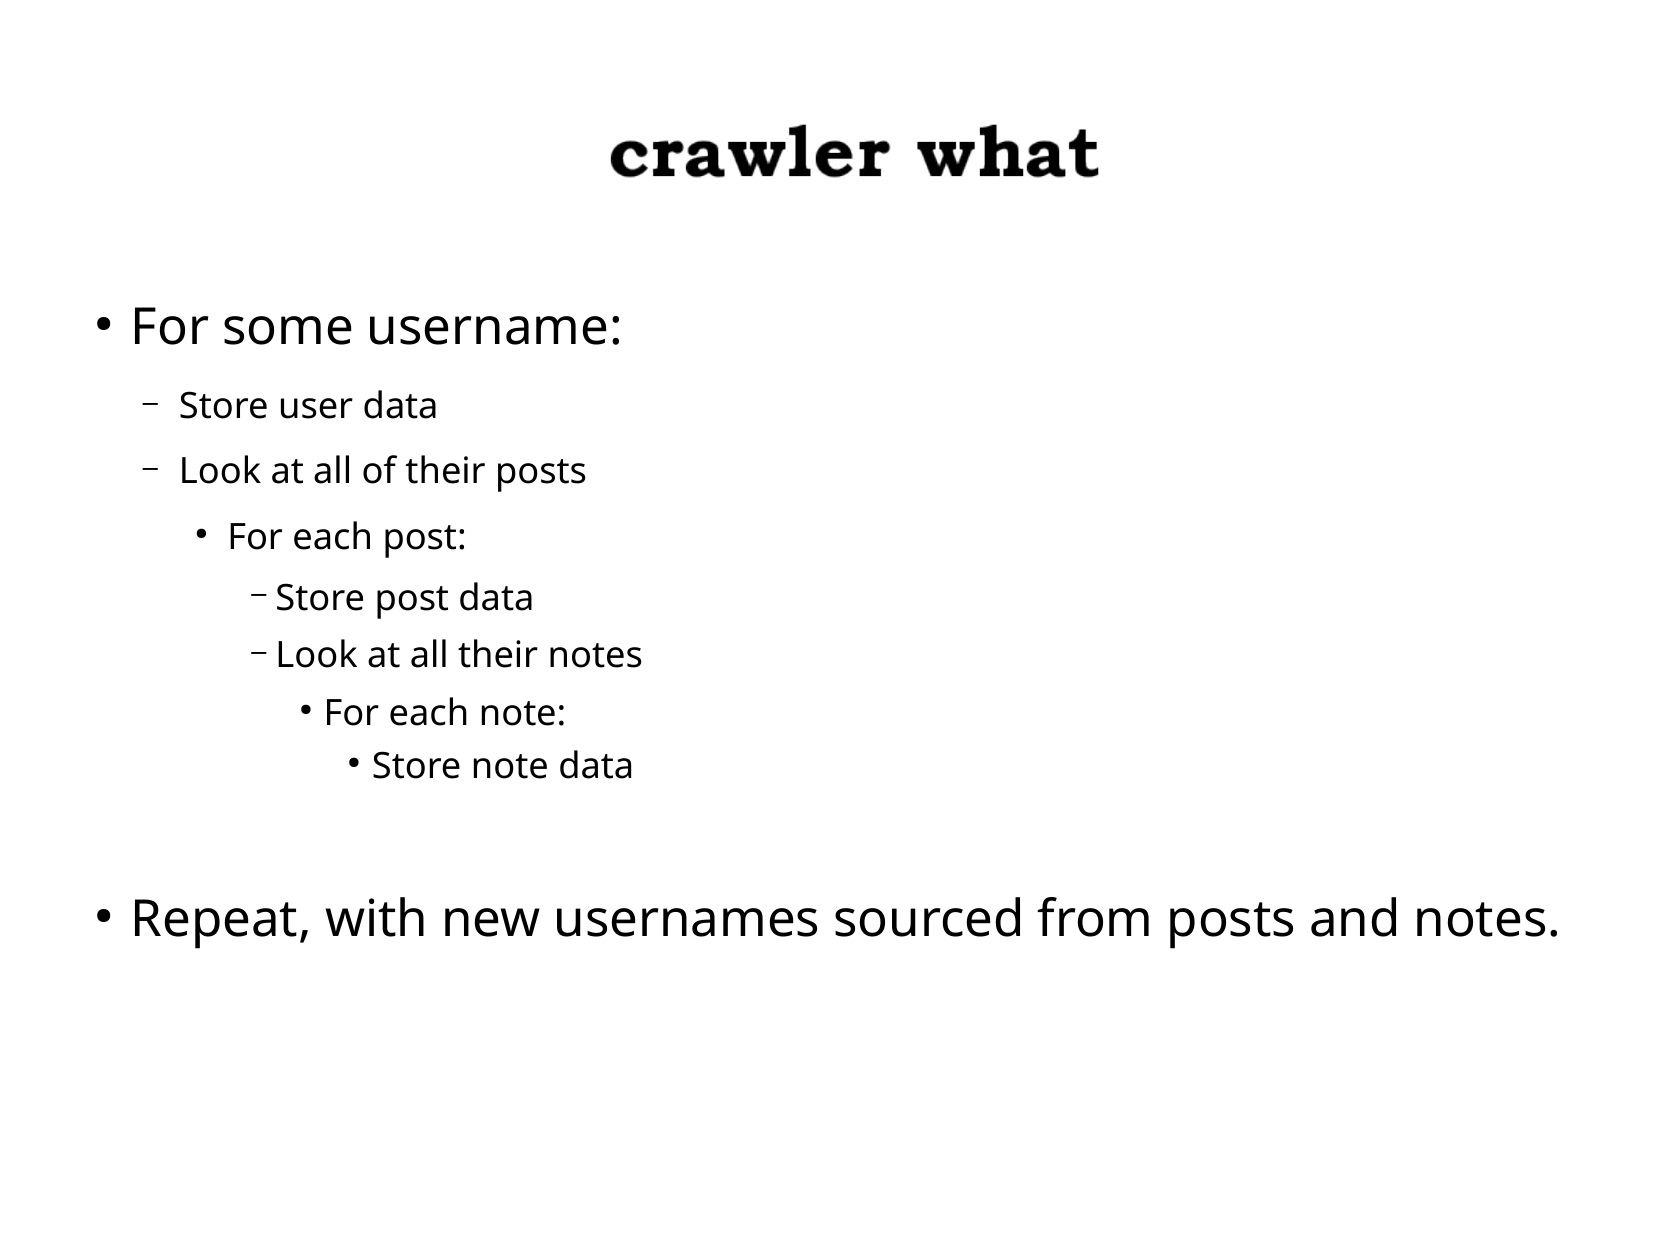

# For some username:
Store user data
Look at all of their posts
For each post:
Store post data
Look at all their notes
For each note:
Store note data
Repeat, with new usernames sourced from posts and notes.